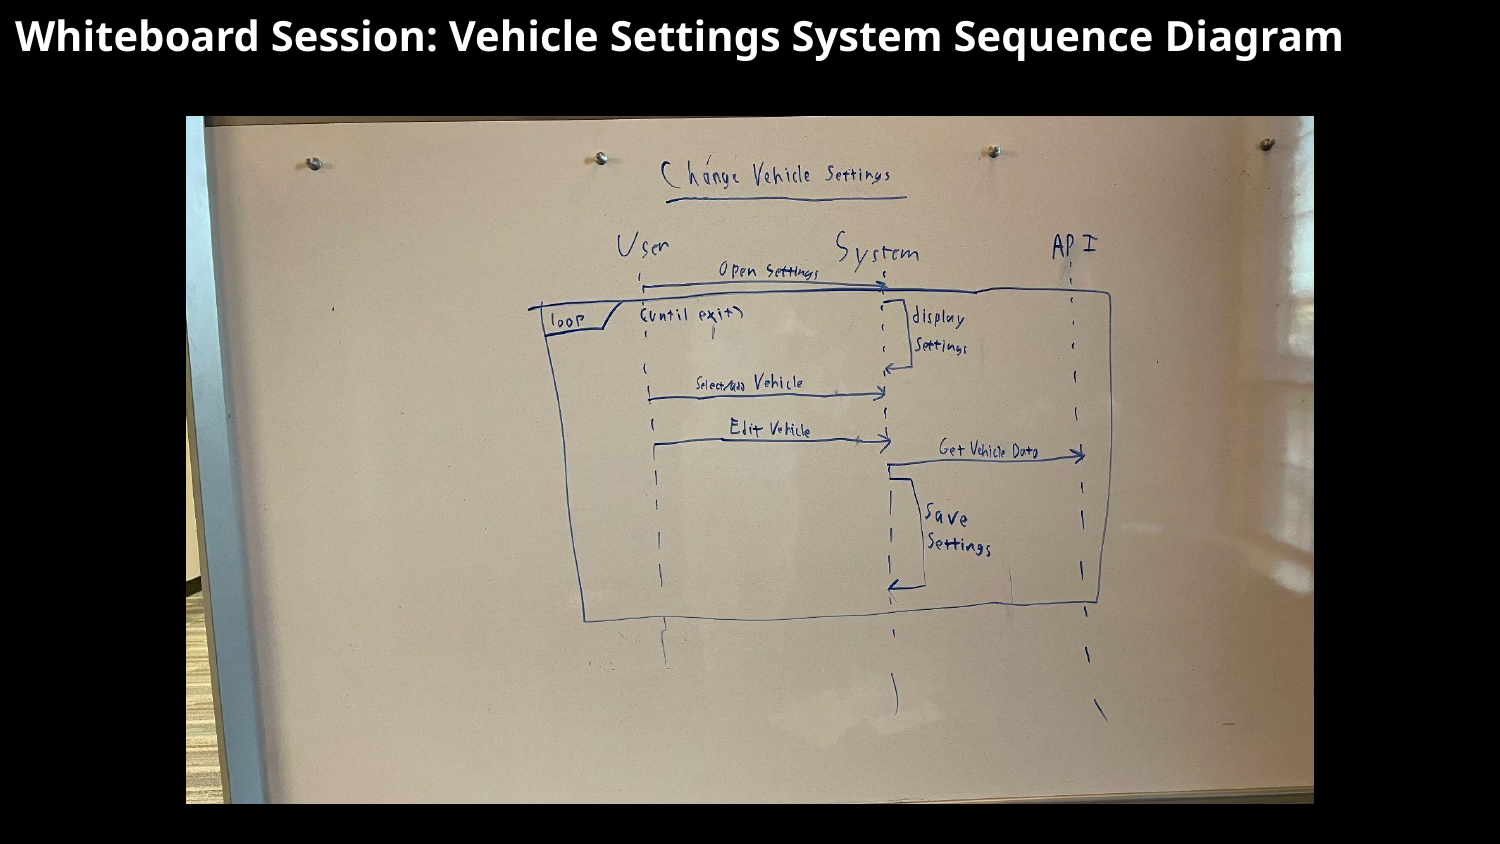

# Whiteboard Session: Vehicle Settings System Sequence Diagram